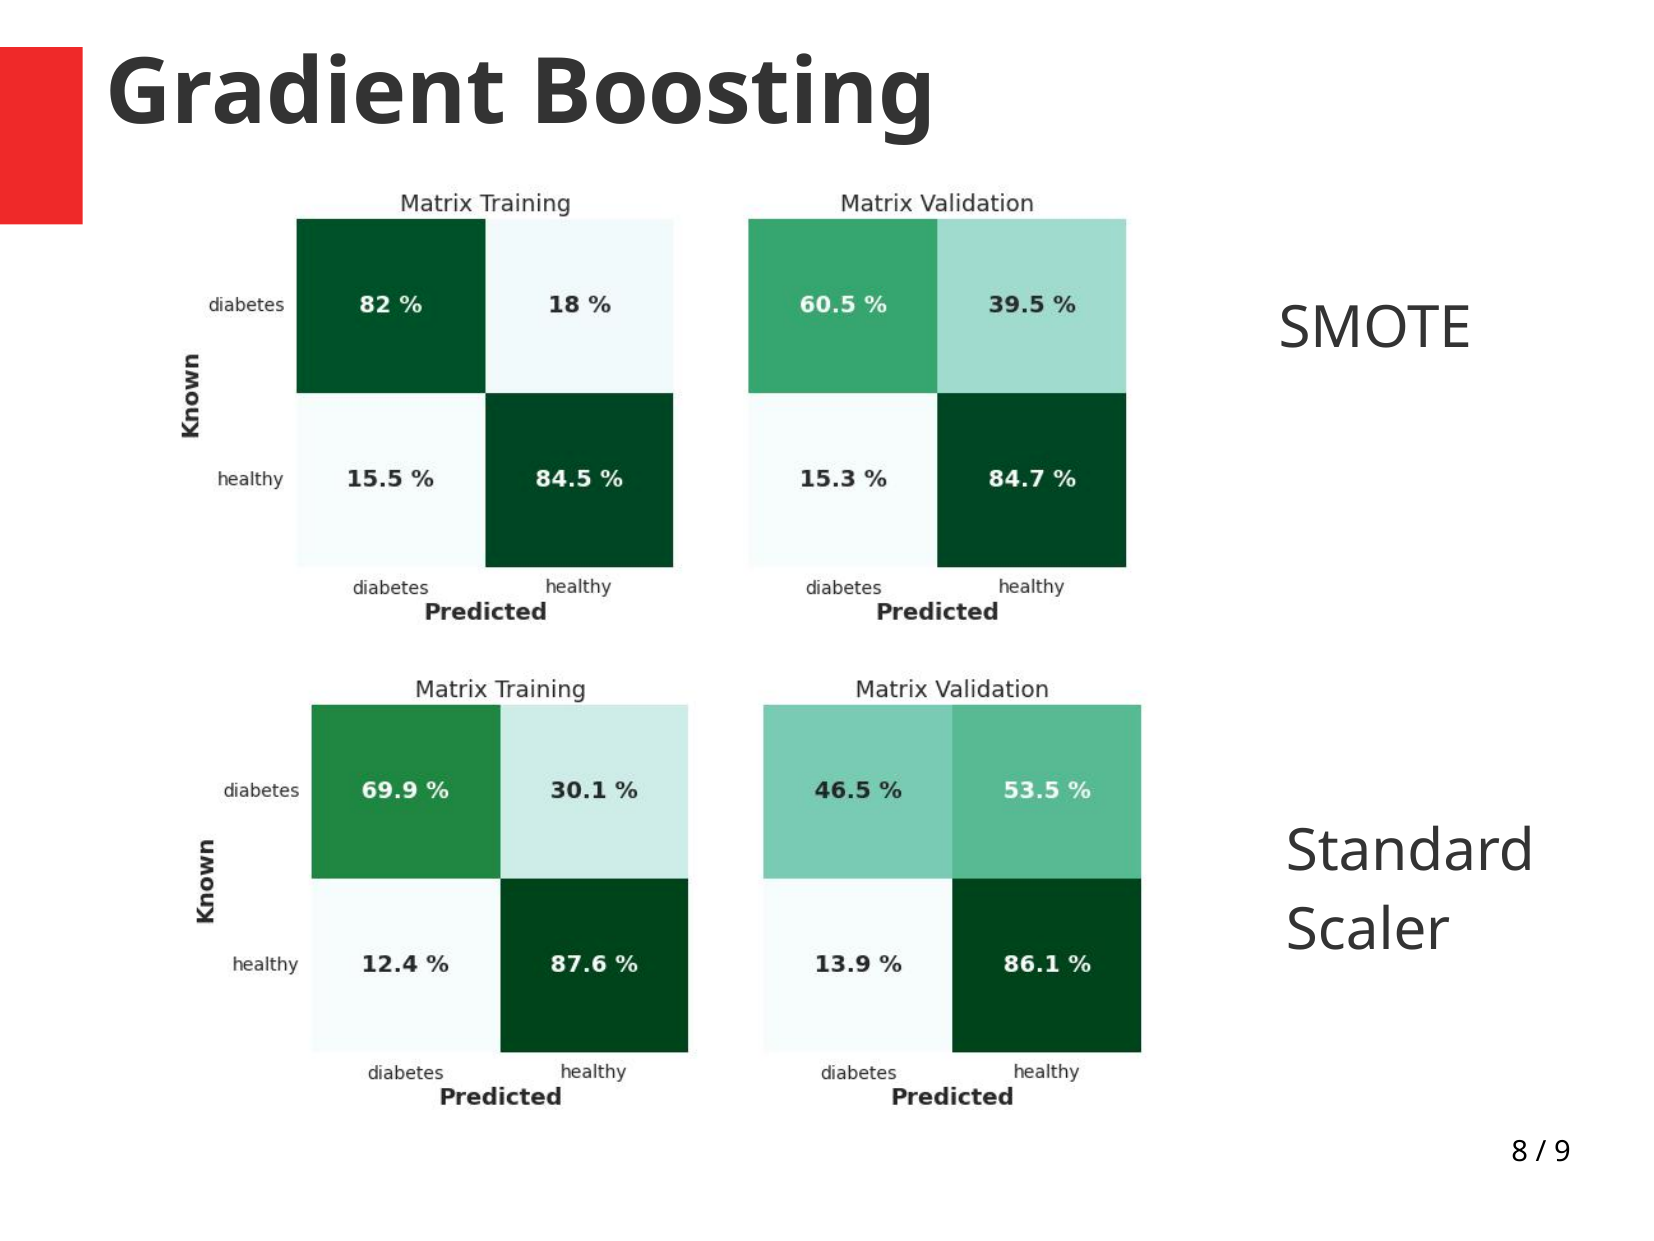

# Gradient Boosting
SMOTE
Standard Scaler
8